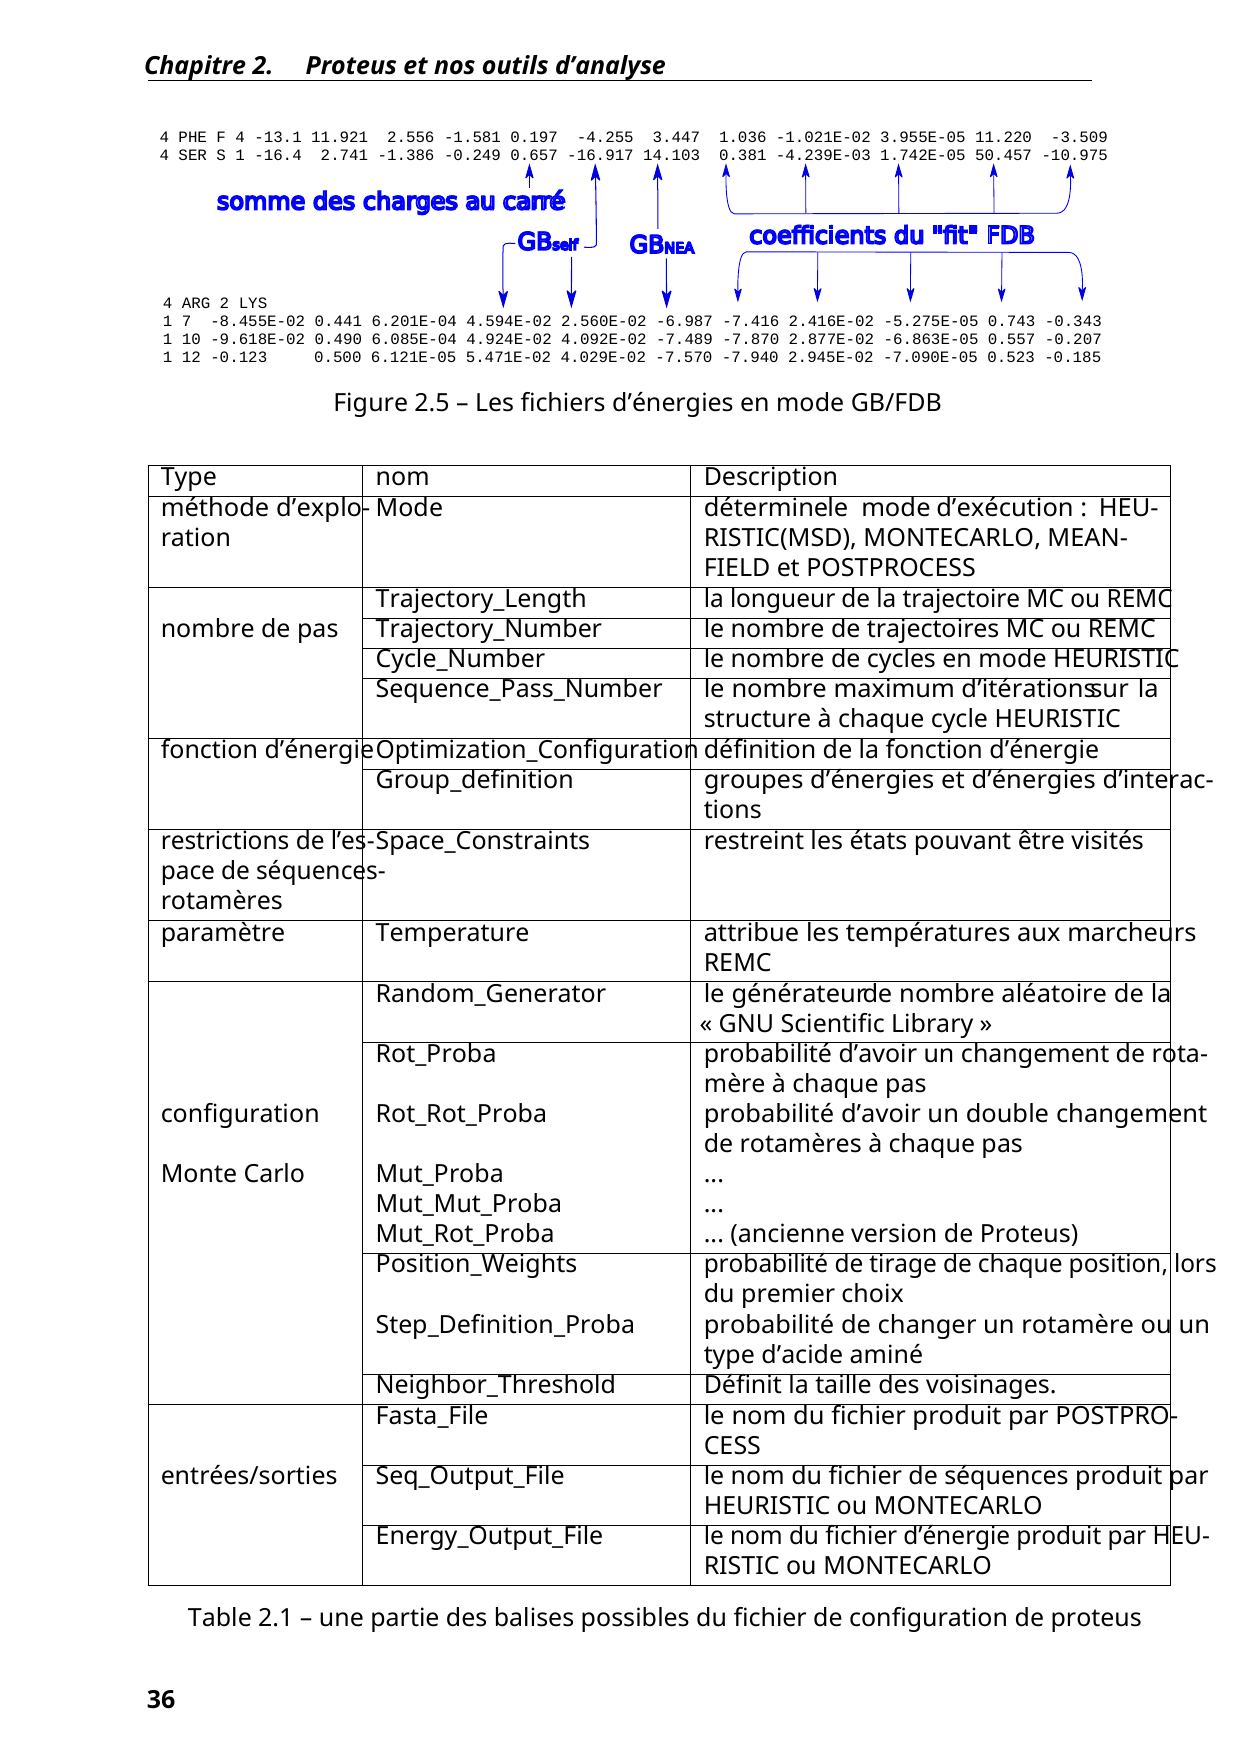

Chapitre 2.
Proteus et nos outils d’analyse
4 PHE F 4 -13.1 11.921 2.556 -1.581 0.197 -4.255 3.447 1.036 -1.021E-02 3.955E-05 11.220 -3.509
4 SER S 1 -16.4 2.741 -1.386 -0.249 0.657 -16.917 14.103 0.381 -4.239E-03 1.742E-05 50.457 -10.975
somme des charges au carré
coeﬃcients du "ﬁt" FDB
GB
GB
self
NEA
4 ARG 2 LYS
1 7 -8.455E-02 0.441 6.201E-04 4.594E-02 2.560E-02 -6.987 -7.416 2.416E-02 -5.275E-05 0.743 -0.343
1 10 -9.618E-02 0.490 6.085E-04 4.924E-02 4.092E-02 -7.489 -7.870 2.877E-02 -6.863E-05 0.557 -0.207
1 12 -0.123
0.500 6.121E-05 5.471E-02 4.029E-02 -7.570 -7.940 2.945E-02 -7.090E-05 0.523 -0.185
Figure 2.5 – Les fichiers d’énergies en mode GB/FDB
Type
nom
Description
méthode d’explo-
Mode
détermine
le
mode
d’exécution :
HEU-
ration
RISTIC(MSD), MONTECARLO, MEAN-
FIELD et POSTPROCESS
Trajectory_Length
la longueur de la trajectoire MC ou REMC
nombre de pas
Trajectory_Number
le nombre de trajectoires MC ou REMC
Cycle_Number
le nombre de cycles en mode HEURISTIC
Sequence_Pass_Number
le nombre maximum d’itérations
sur
la
structure à chaque cycle HEURISTIC
fonction d’énergie
Optimization_Configuration
définition de la fonction d’énergie
Group_definition
groupes d’énergies et d’énergies d’interac-
tions
restrictions de l’es-
Space_Constraints
restreint les états pouvant être visités
pace de séquences-
rotamères
paramètre
Temperature
attribue les températures aux marcheurs
REMC
Random_Generator
le générateur
de nombre aléatoire de la
« GNU Scientific Library »
Rot_Proba
probabilité d’avoir un changement de rota-
mère à chaque pas
configuration
Rot_Rot_Proba
probabilité d’avoir un double changement
de rotamères à chaque pas
Monte Carlo
Mut_Proba
...
Mut_Mut_Proba
...
Mut_Rot_Proba
... (ancienne version de Proteus)
Position_Weights
probabilité de tirage de chaque position, lors
du premier choix
Step_Definition_Proba
probabilité de changer un rotamère ou un
type d’acide aminé
Neighbor_Threshold
Définit la taille des voisinages.
Fasta_File
le nom du fichier produit par POSTPRO-
CESS
entrées/sorties
Seq_Output_File
le nom du fichier de séquences produit par
HEURISTIC ou MONTECARLO
Energy_Output_File
le nom du fichier d’énergie produit par HEU-
RISTIC ou MONTECARLO
Table 2.1 – une partie des balises possibles du fichier de configuration de proteus
36